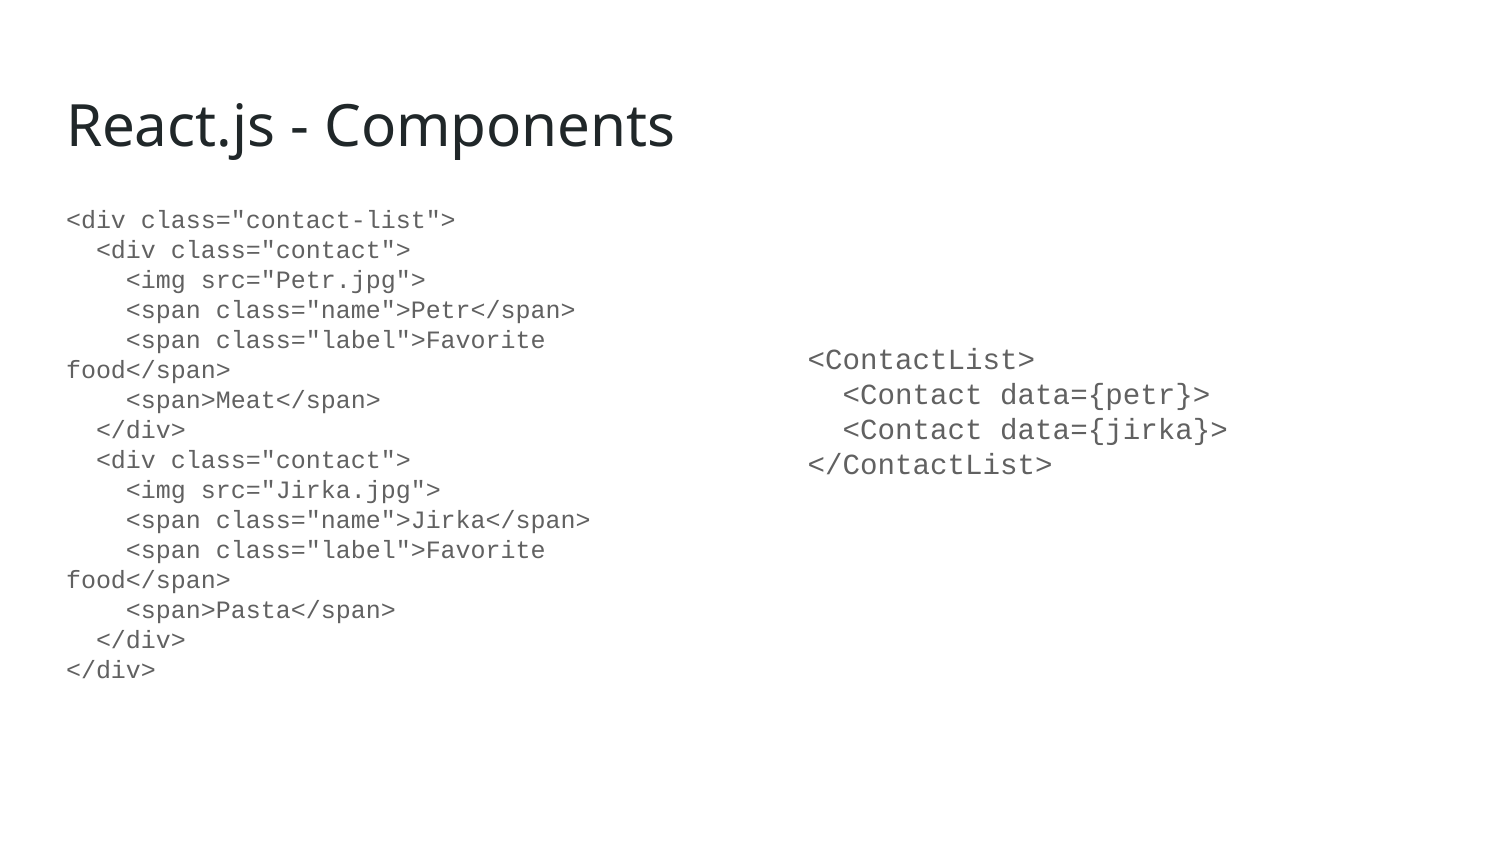

# React.js - Components
<div class="contact-list">
 <div class="contact">
 <img src="Petr.jpg">
 <span class="name">Petr</span>
 <span class="label">Favorite food</span>
 <span>Meat</span>
 </div>
 <div class="contact">
 <img src="Jirka.jpg">
 <span class="name">Jirka</span>
 <span class="label">Favorite food</span>
 <span>Pasta</span>
 </div>
</div>
<ContactList>
 <Contact data={petr}>
 <Contact data={jirka}>
</ContactList>